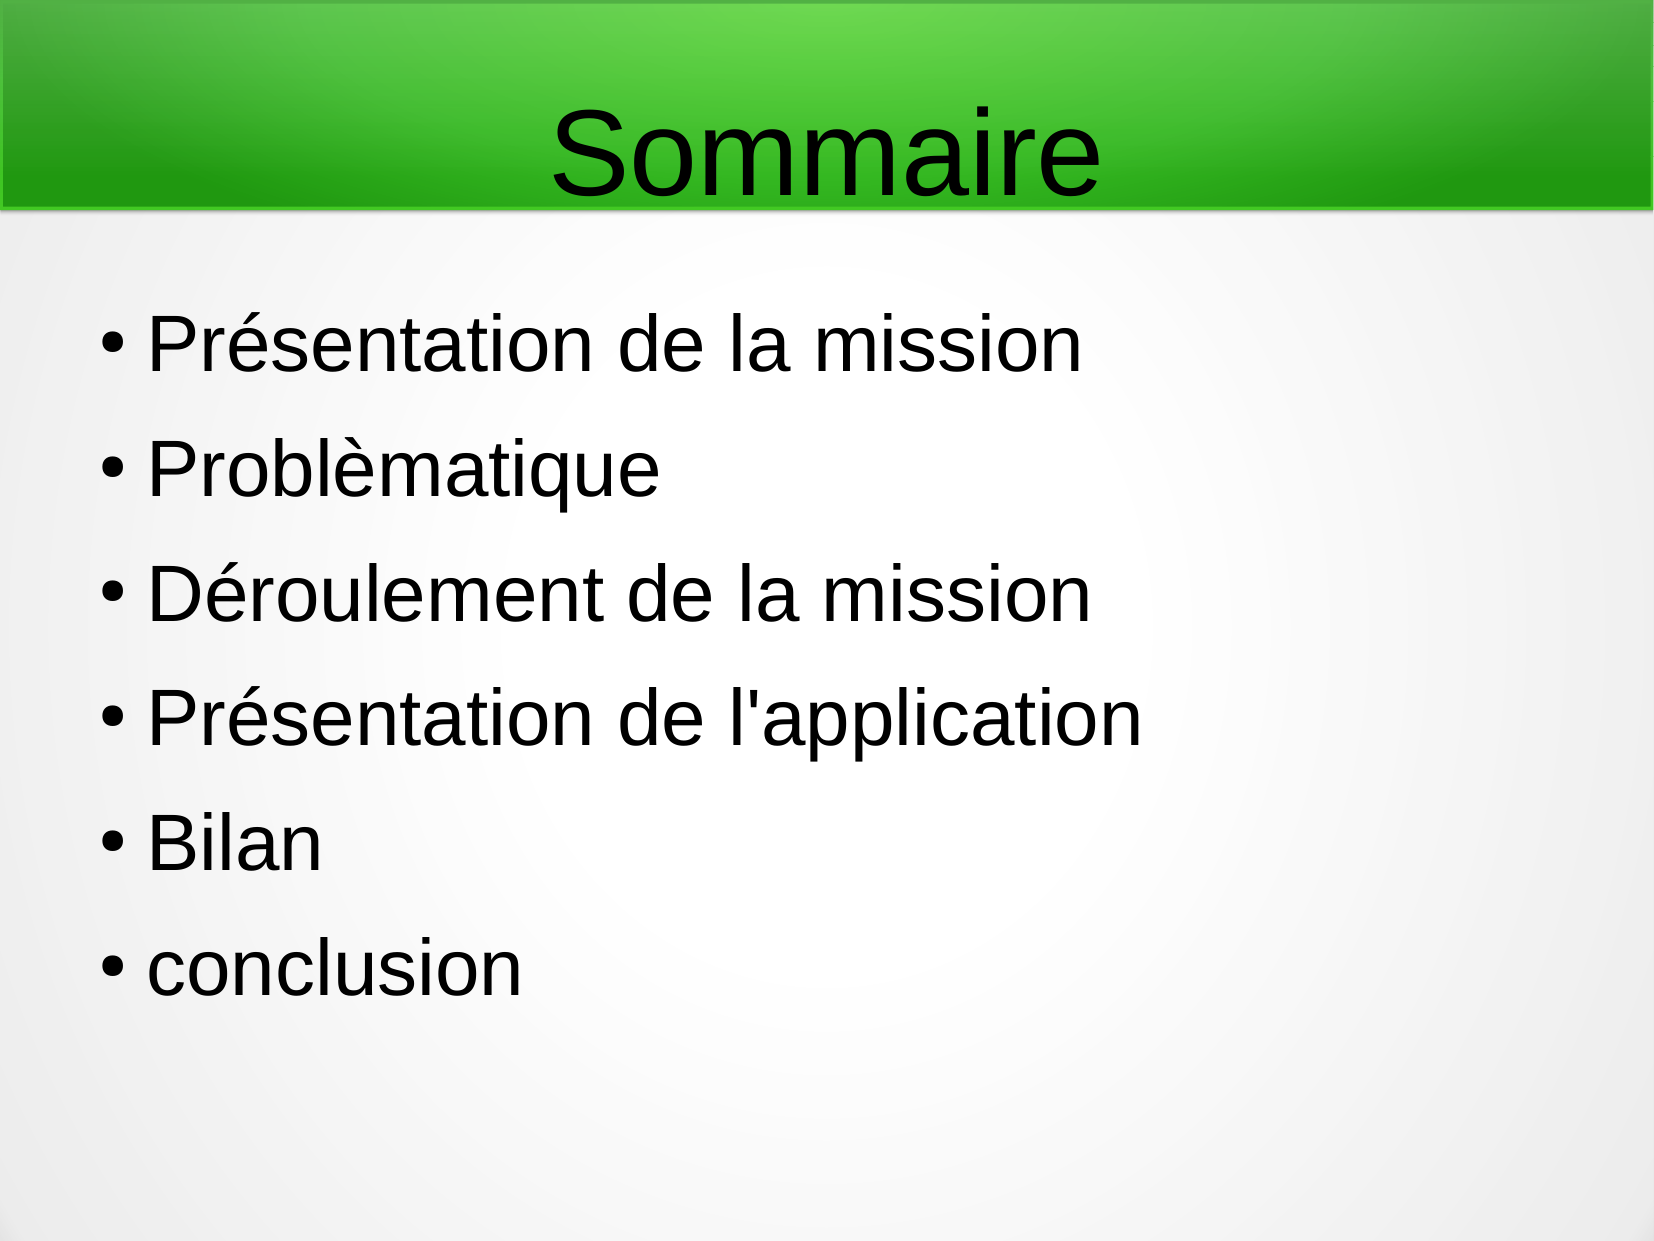

# Sommaire
Présentation de la mission
Problèmatique
Déroulement de la mission
Présentation de l'application
Bilan
conclusion